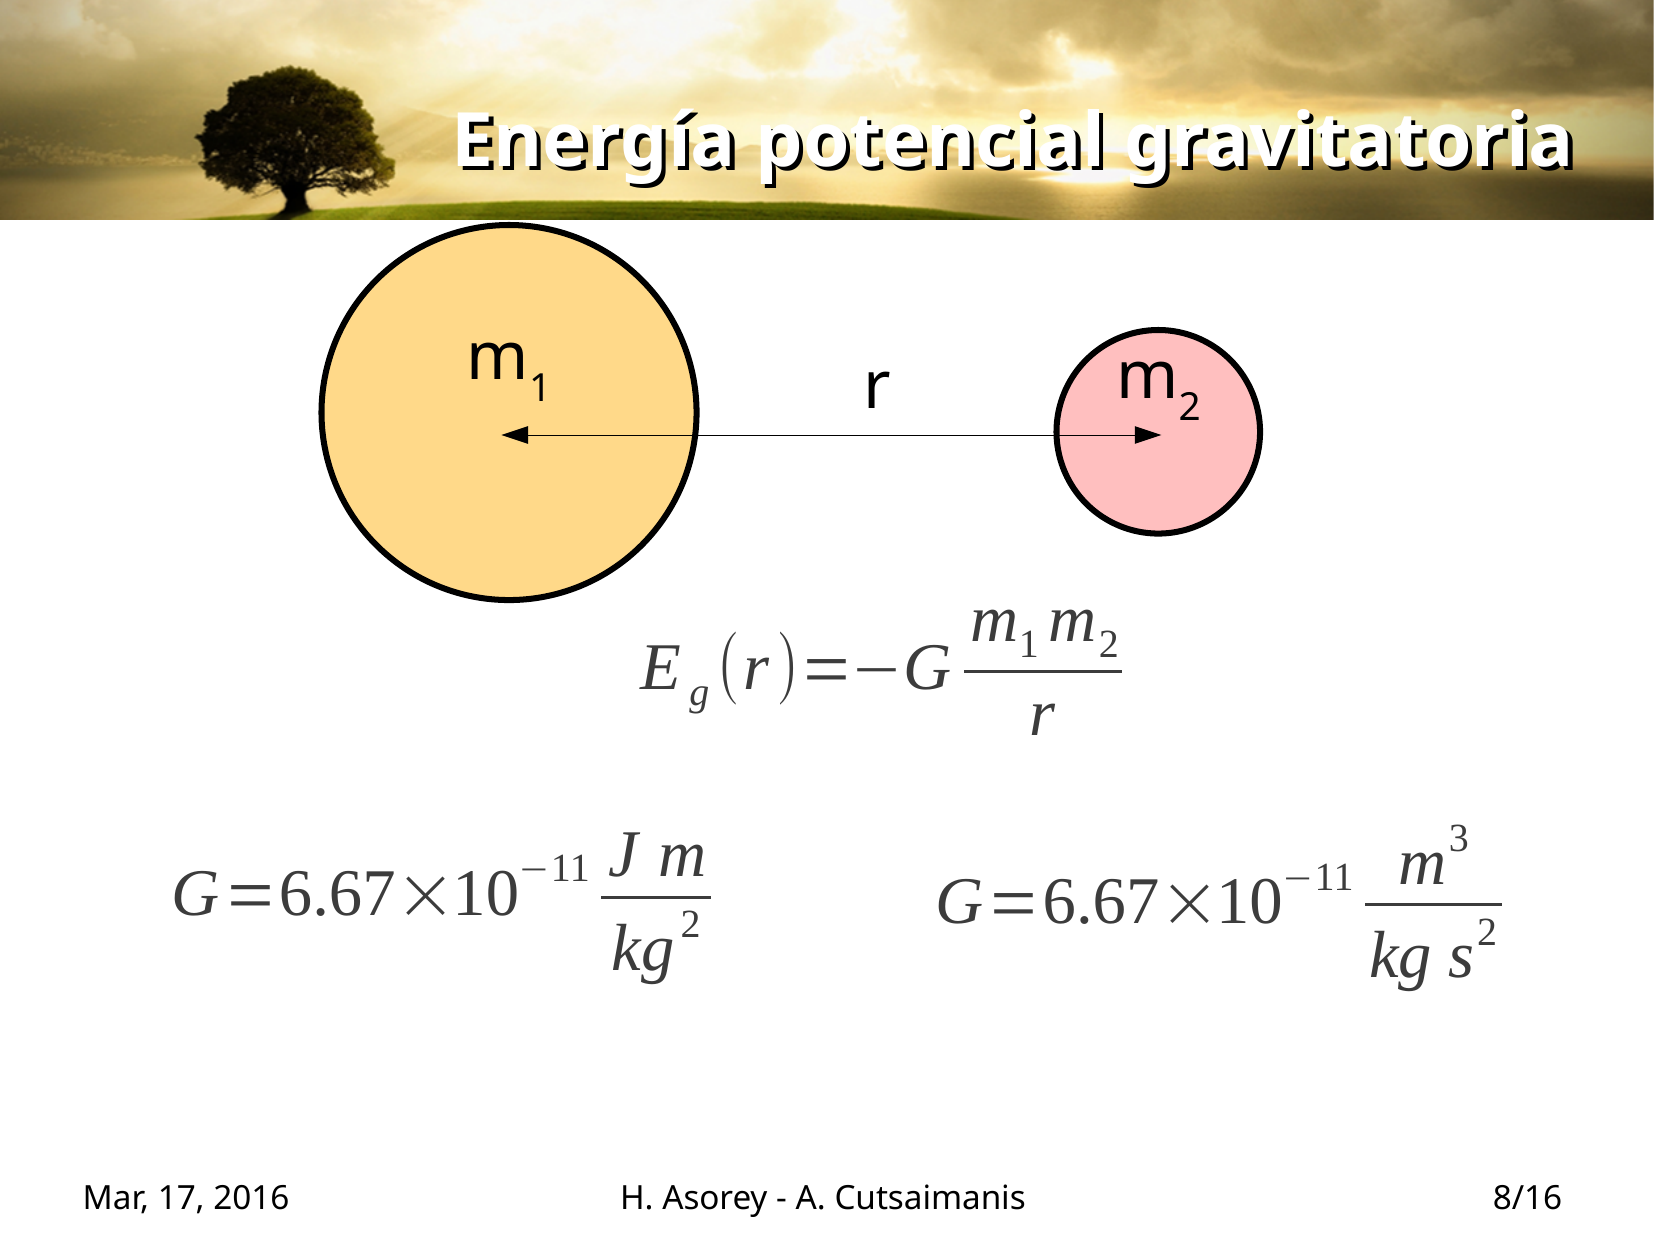

# Energía potencial gravitatoria
m1
r
m2
Mar, 17, 2016
H. Asorey - A. Cutsaimanis
8